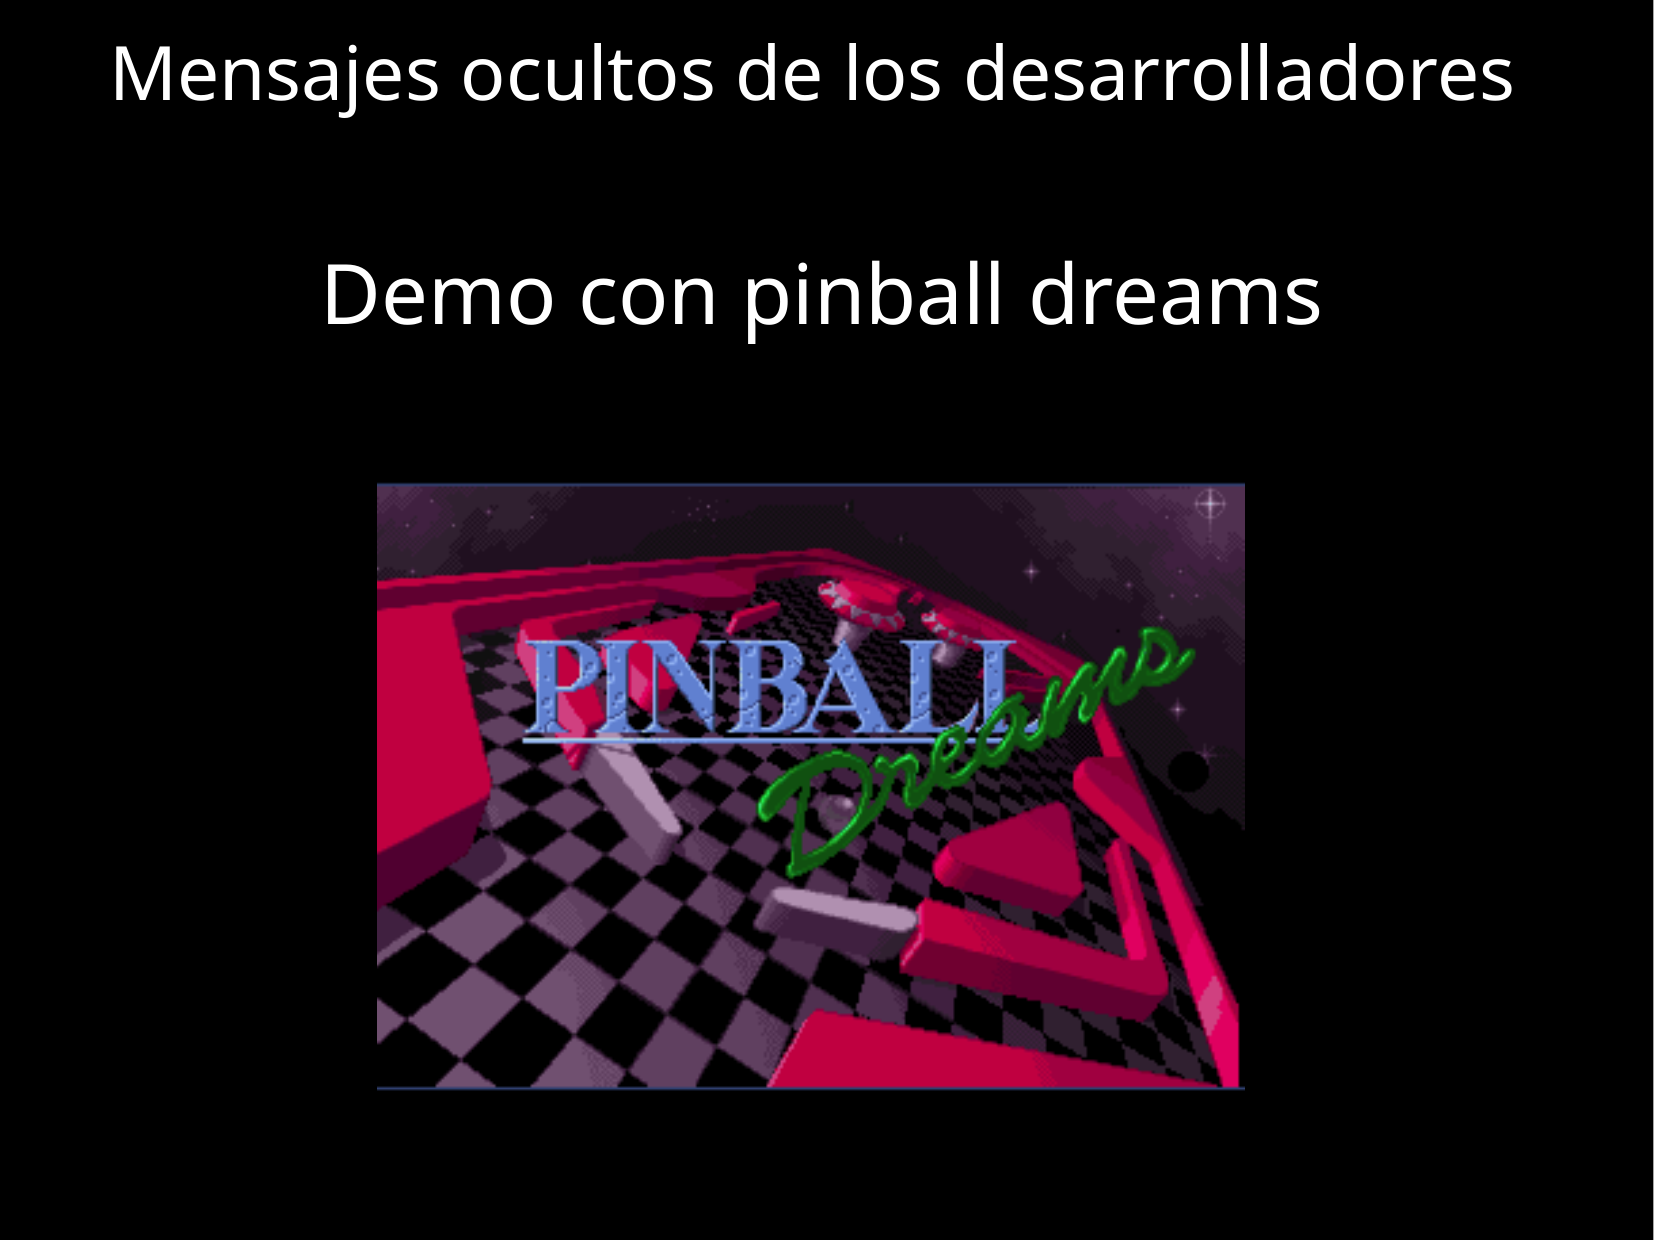

Mensajes ocultos de los desarrolladores
Demo con pinball dreams